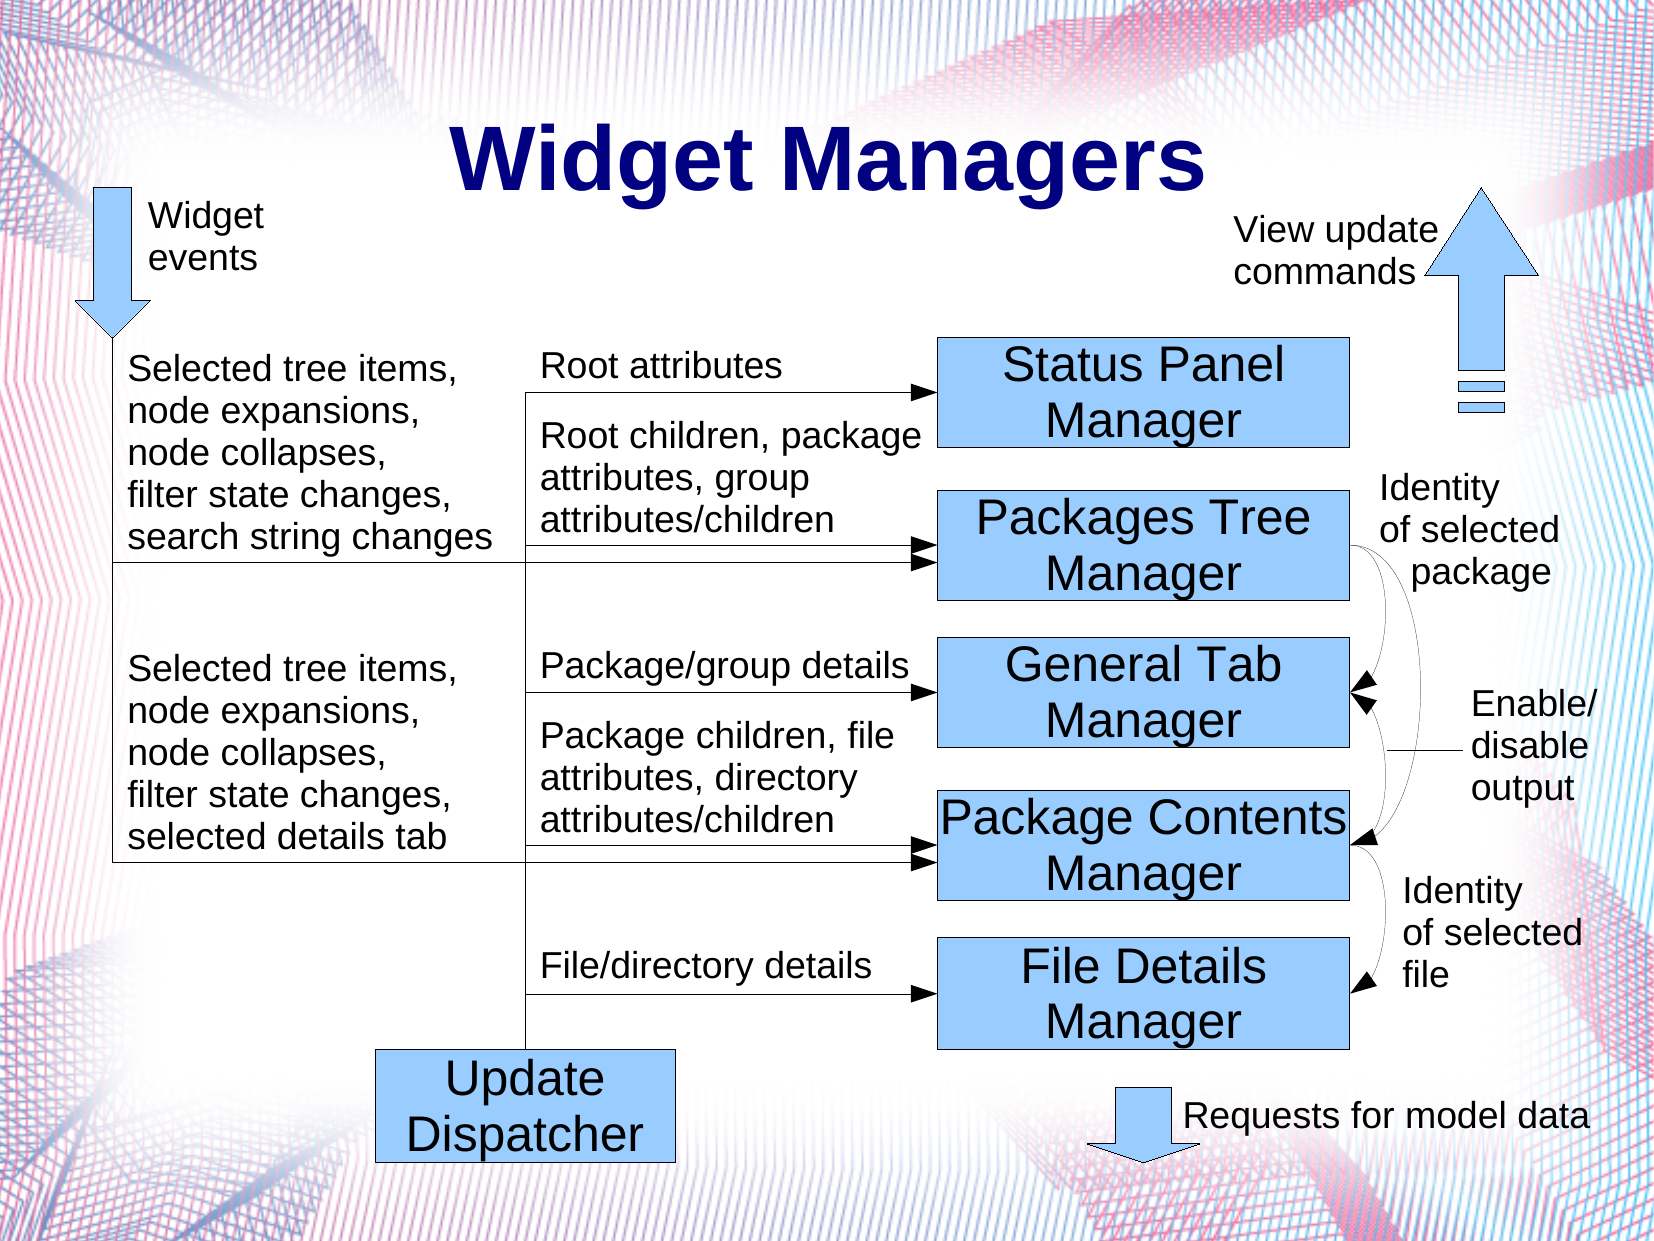

# Widget Managers
Widget
events
View update
commands
Root attributes
Status Panel
Manager
Selected tree items,
node expansions,
node collapses,
filter state changes,
search string changes
Root children, package
attributes, group
attributes/children
Identity
of selected
 package
Packages Tree
Manager
Package/group details
General Tab
Manager
Selected tree items,
node expansions,
node collapses,
filter state changes,
selected details tab
Enable/
disable
output
Package children, file
attributes, directory
attributes/children
Package Contents
Manager
Identity
of selected
file
File/directory details
File Details
Manager
Update
Dispatcher
Requests for model data